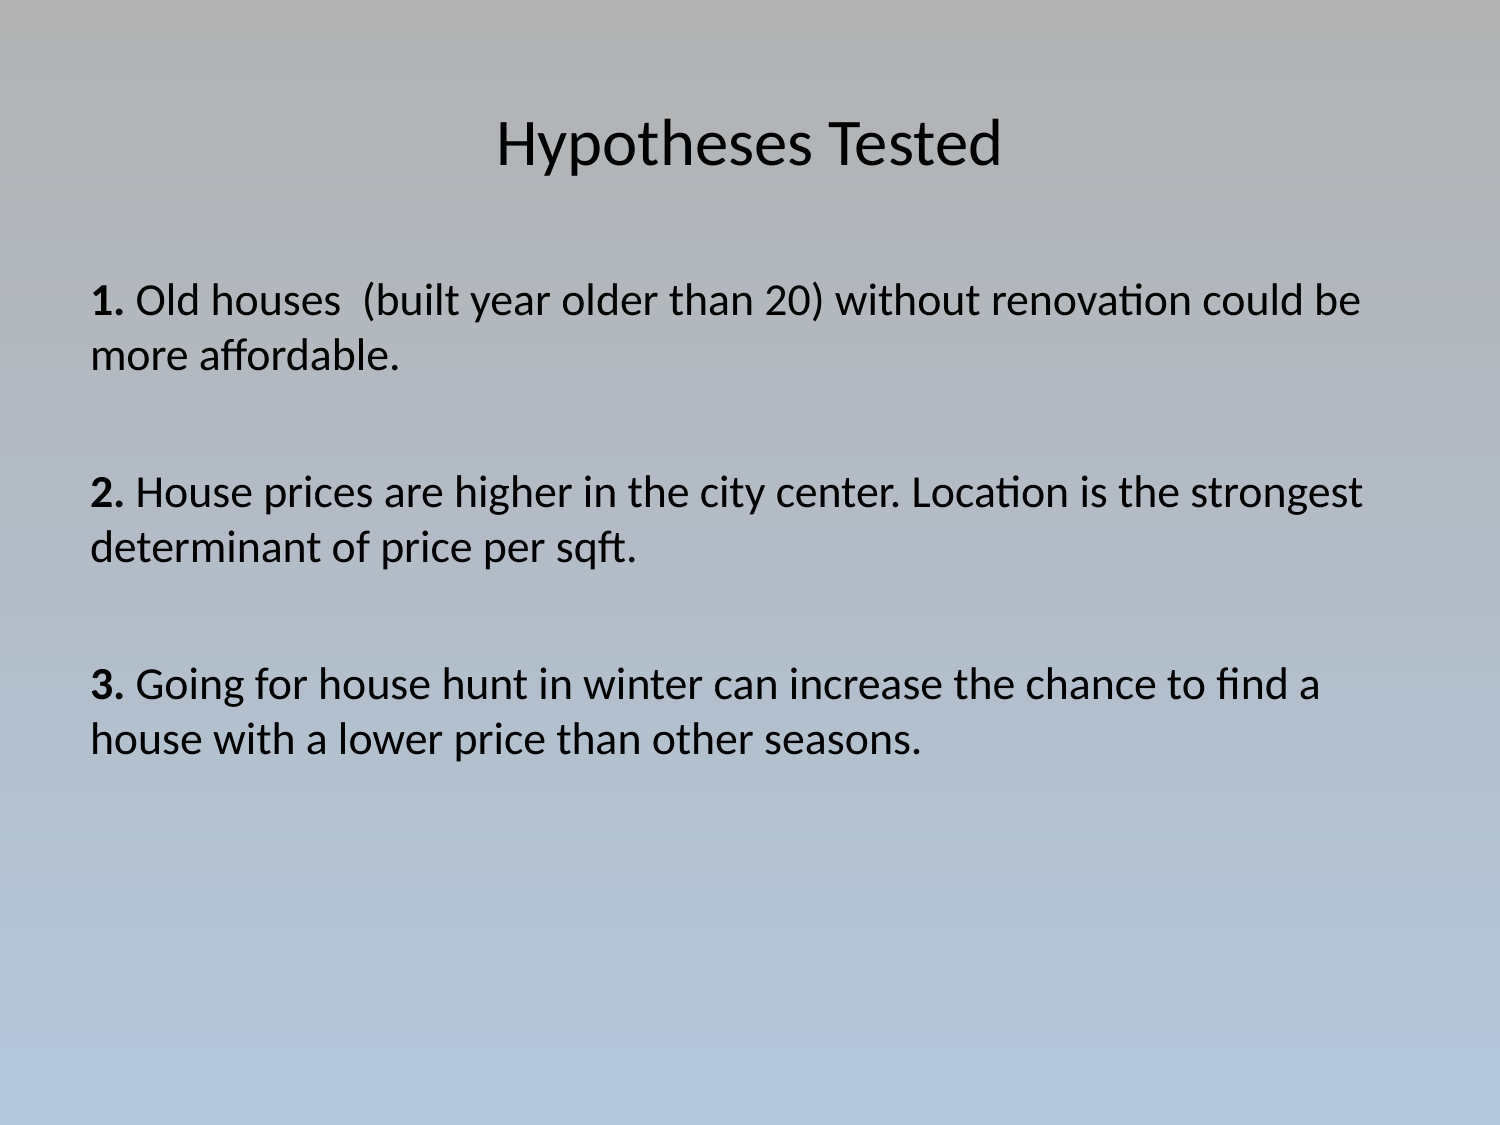

# Hypotheses Tested
1. Old houses (built year older than 20) without renovation could be more affordable.
2. House prices are higher in the city center. Location is the strongest determinant of price per sqft.
3. Going for house hunt in winter can increase the chance to find a house with a lower price than other seasons.